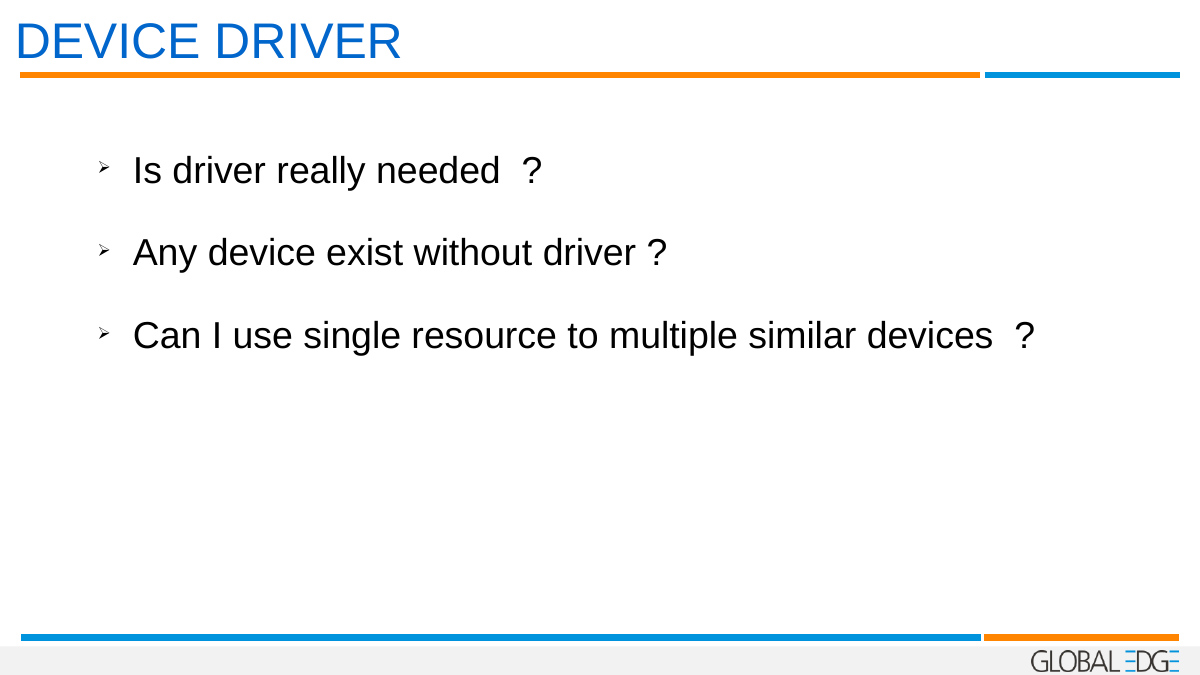

DEVICE DRIVER
Is driver really needed ?
Any device exist without driver ?
Can I use single resource to multiple similar devices ?